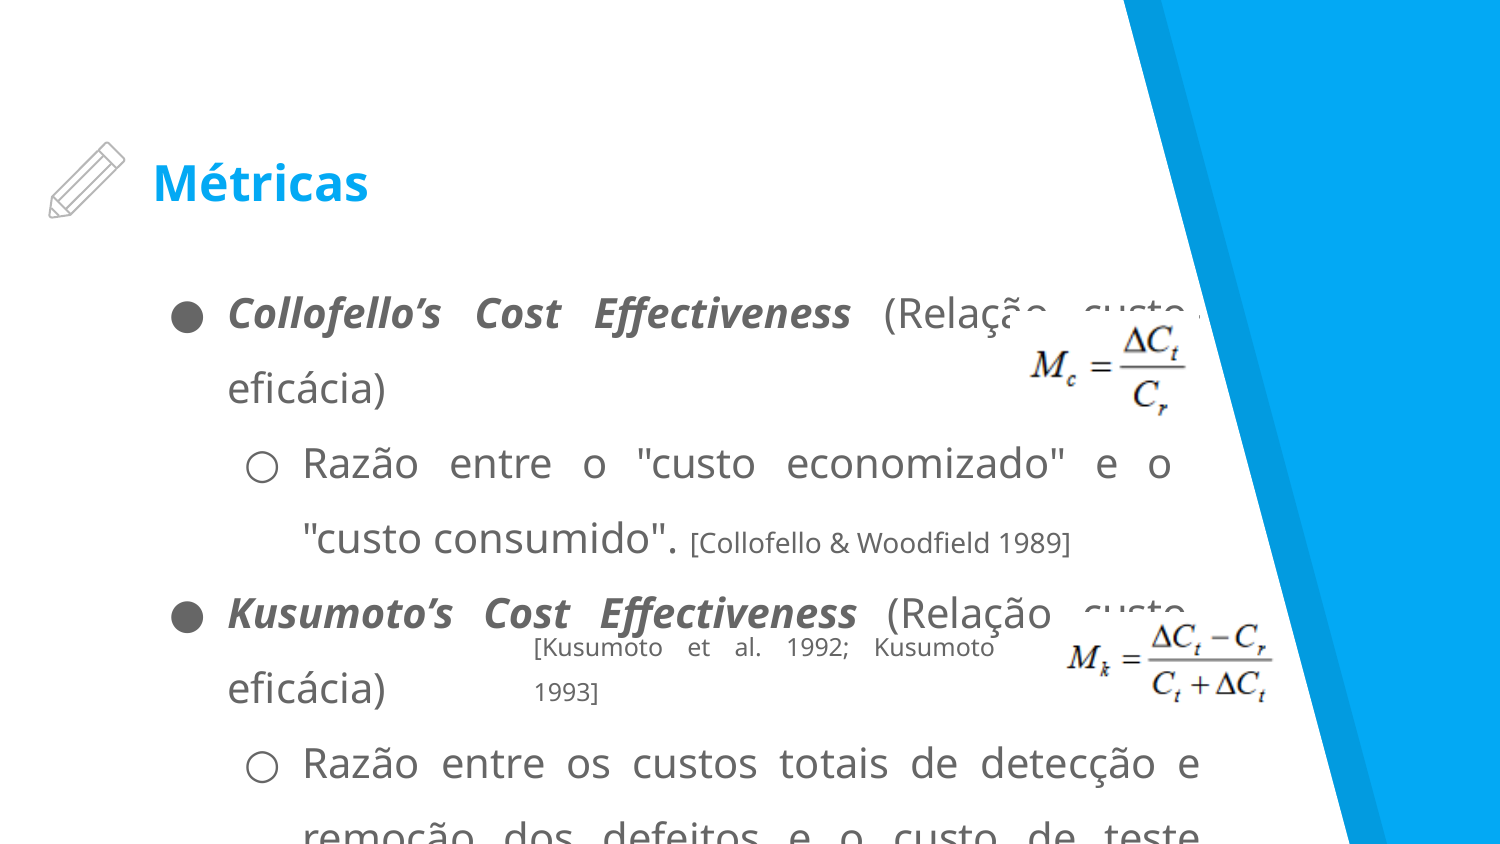

Métricas
Collofello’s Cost Effectiveness (Relação custo-eficácia)
Razão entre o "custo economizado" e o
"custo consumido". [Collofello & Woodfield 1989]
Kusumoto’s Cost Effectiveness (Relação custo-eficácia)
Razão entre os custos totais de detecção e remoção dos defeitos e o custo de teste virtual.
[Kusumoto et al. 1992; Kusumoto 1993]